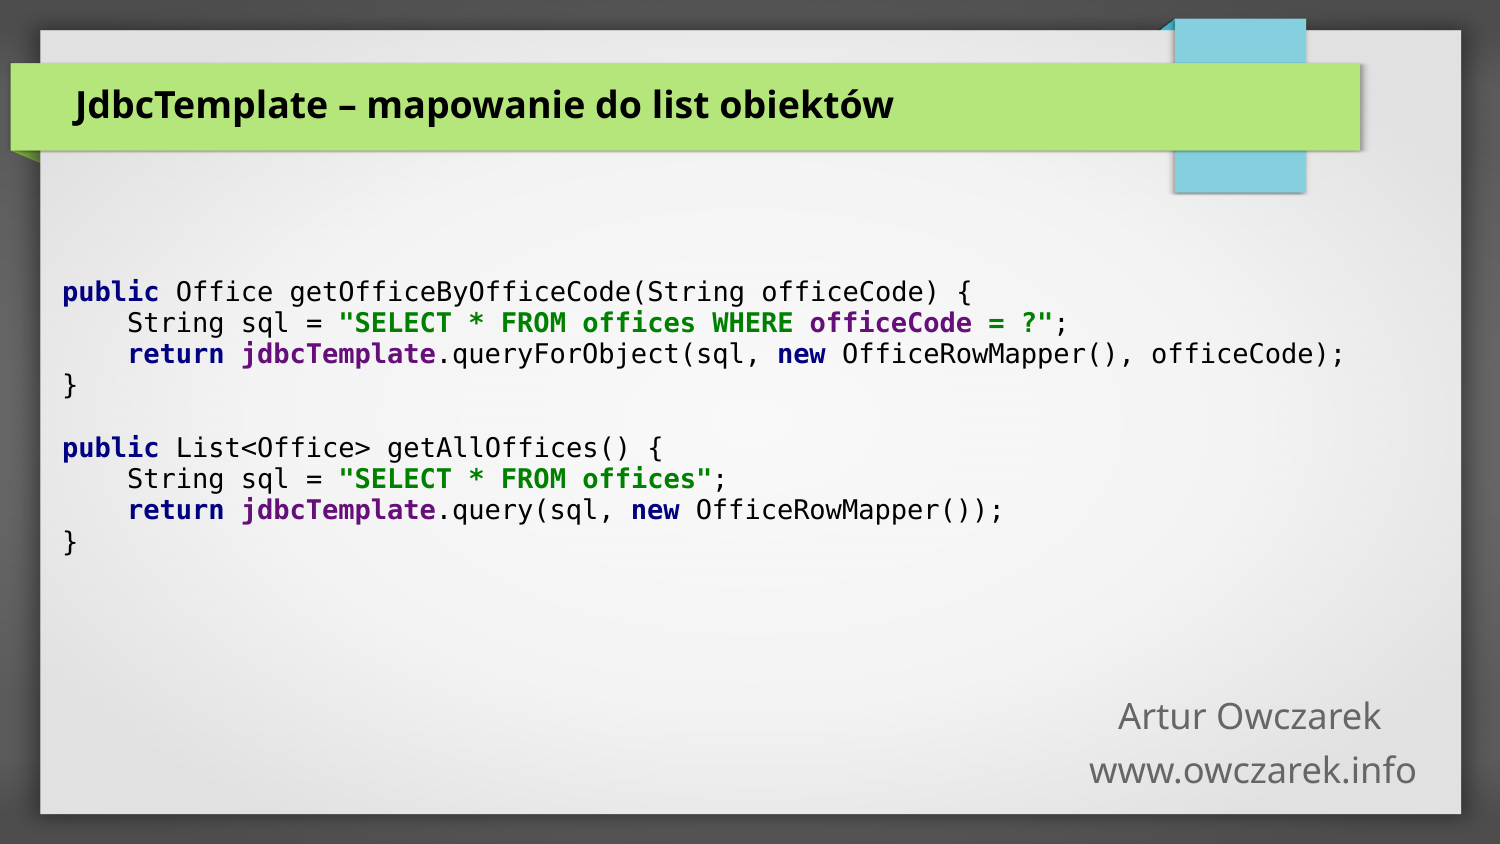

# JdbcTemplate – mapowanie do list obiektów
public Office getOfficeByOfficeCode(String officeCode) {
 String sql = "SELECT * FROM offices WHERE officeCode = ?";
 return jdbcTemplate.queryForObject(sql, new OfficeRowMapper(), officeCode);
}
public List<Office> getAllOffices() {
 String sql = "SELECT * FROM offices";
 return jdbcTemplate.query(sql, new OfficeRowMapper());
}
Artur Owczarek
www.owczarek.info